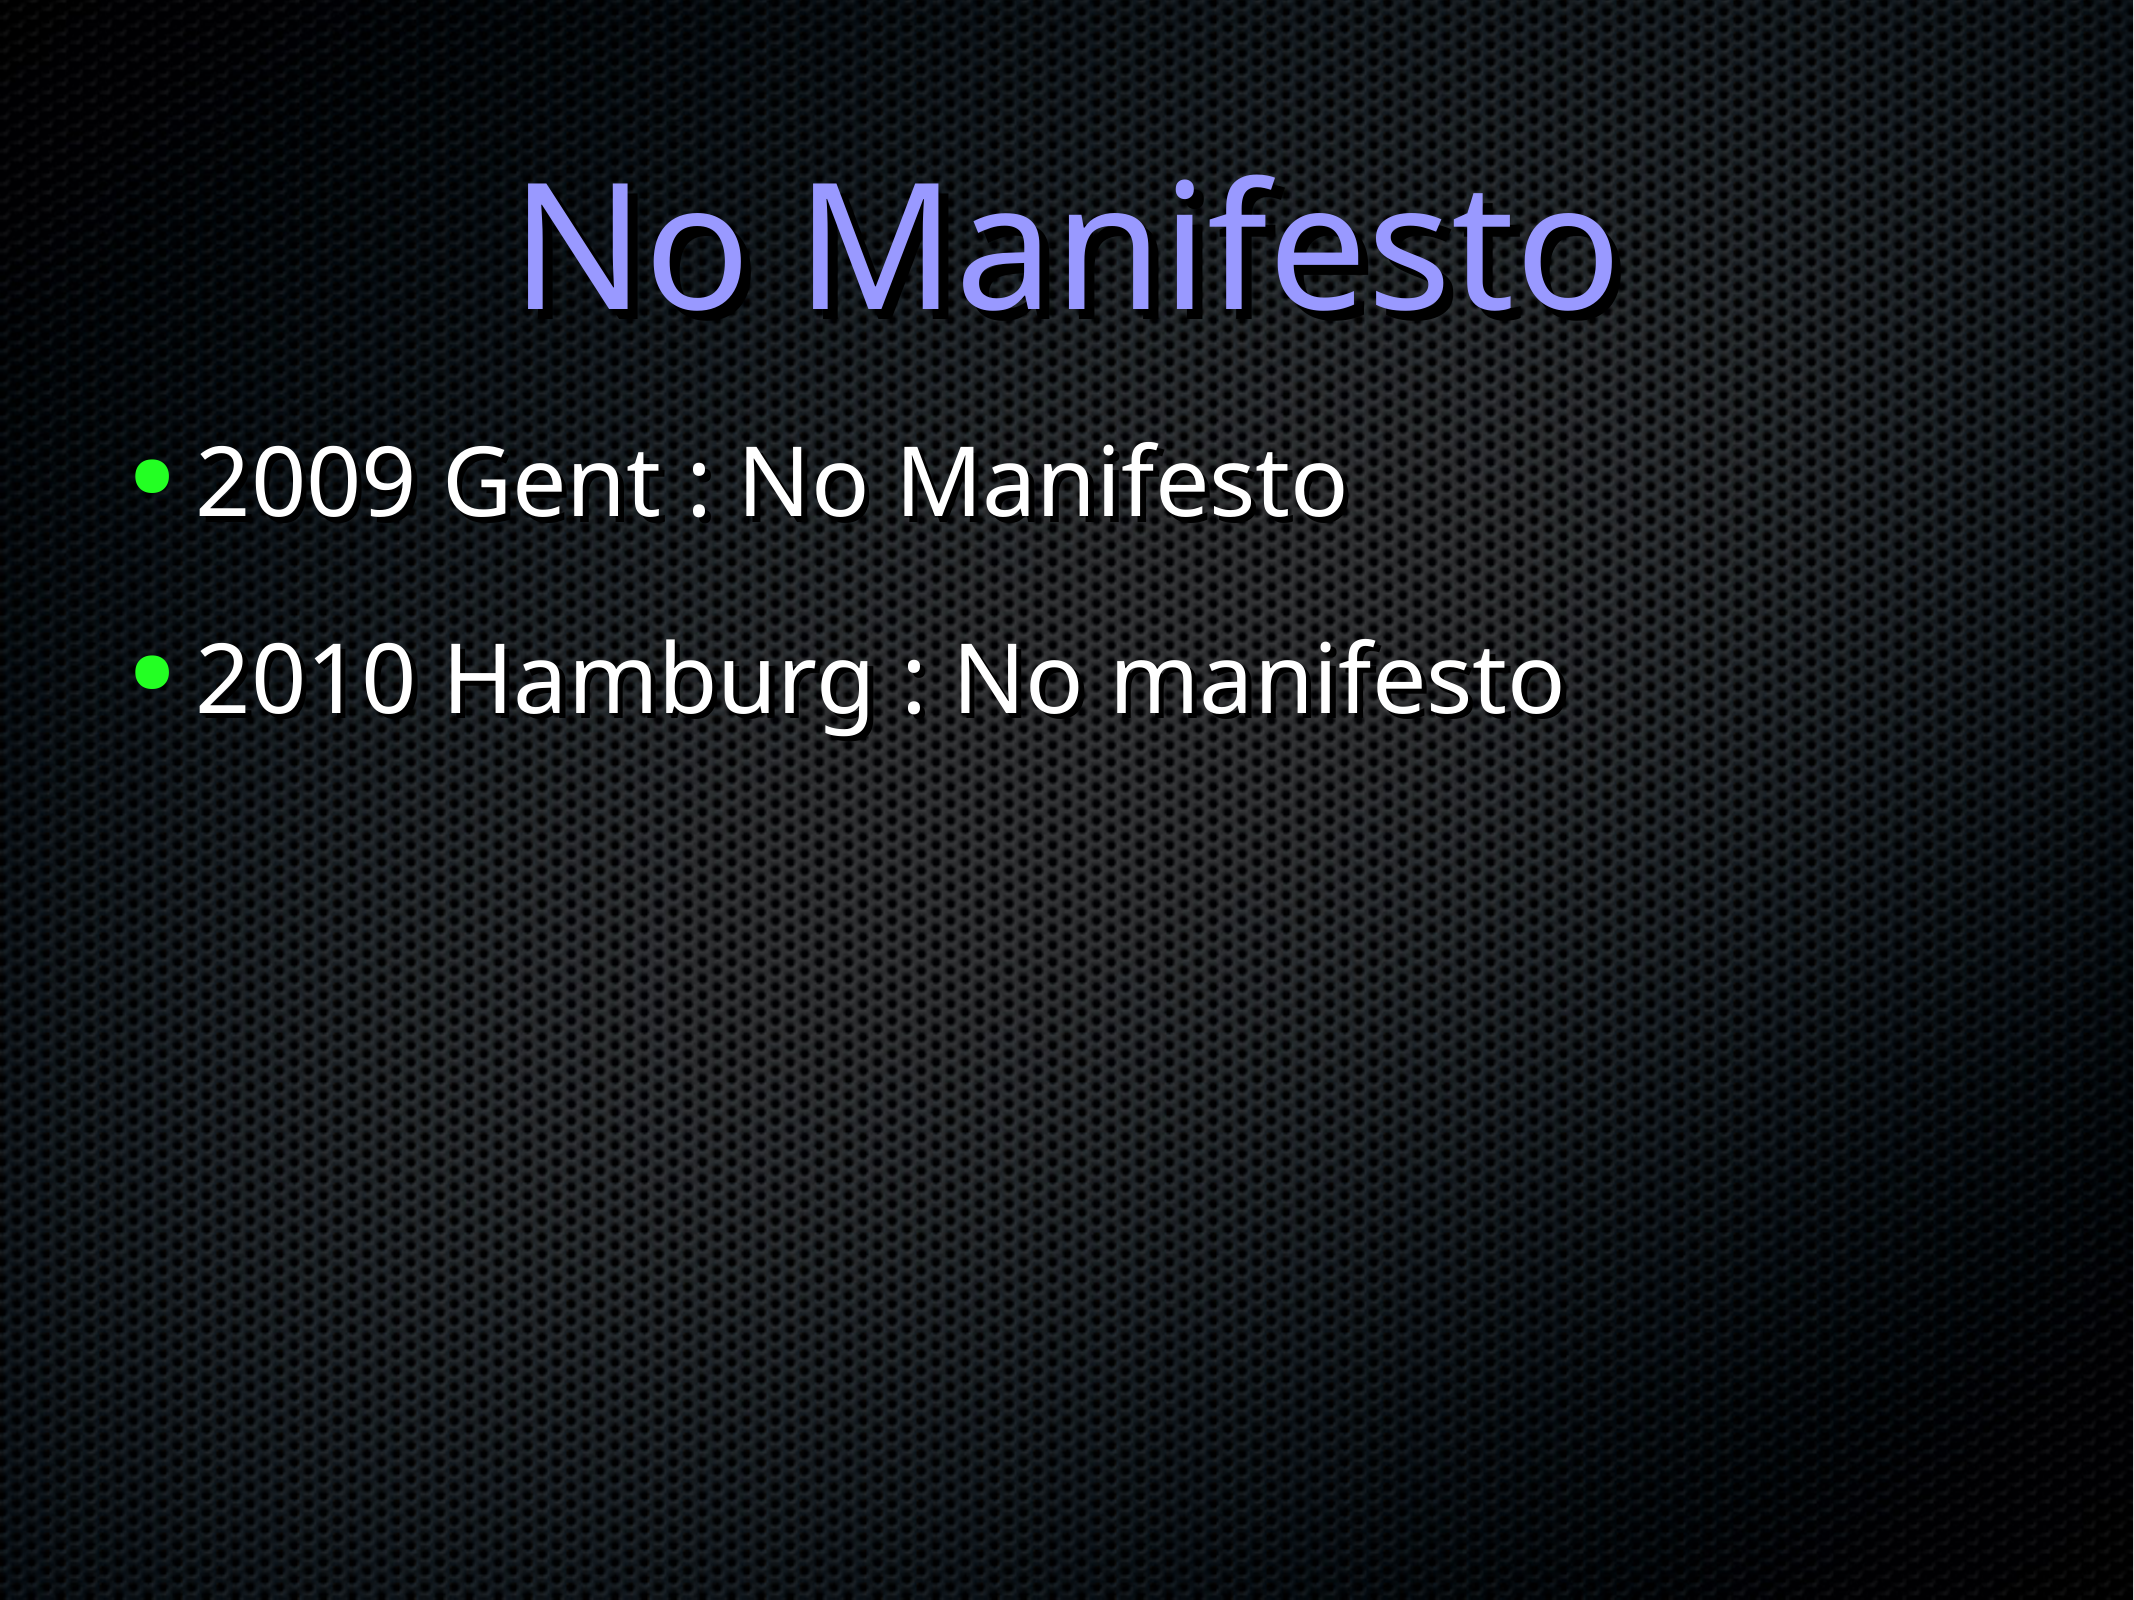

# No Manifesto
2009 Gent : No Manifesto
2010 Hamburg : No manifesto